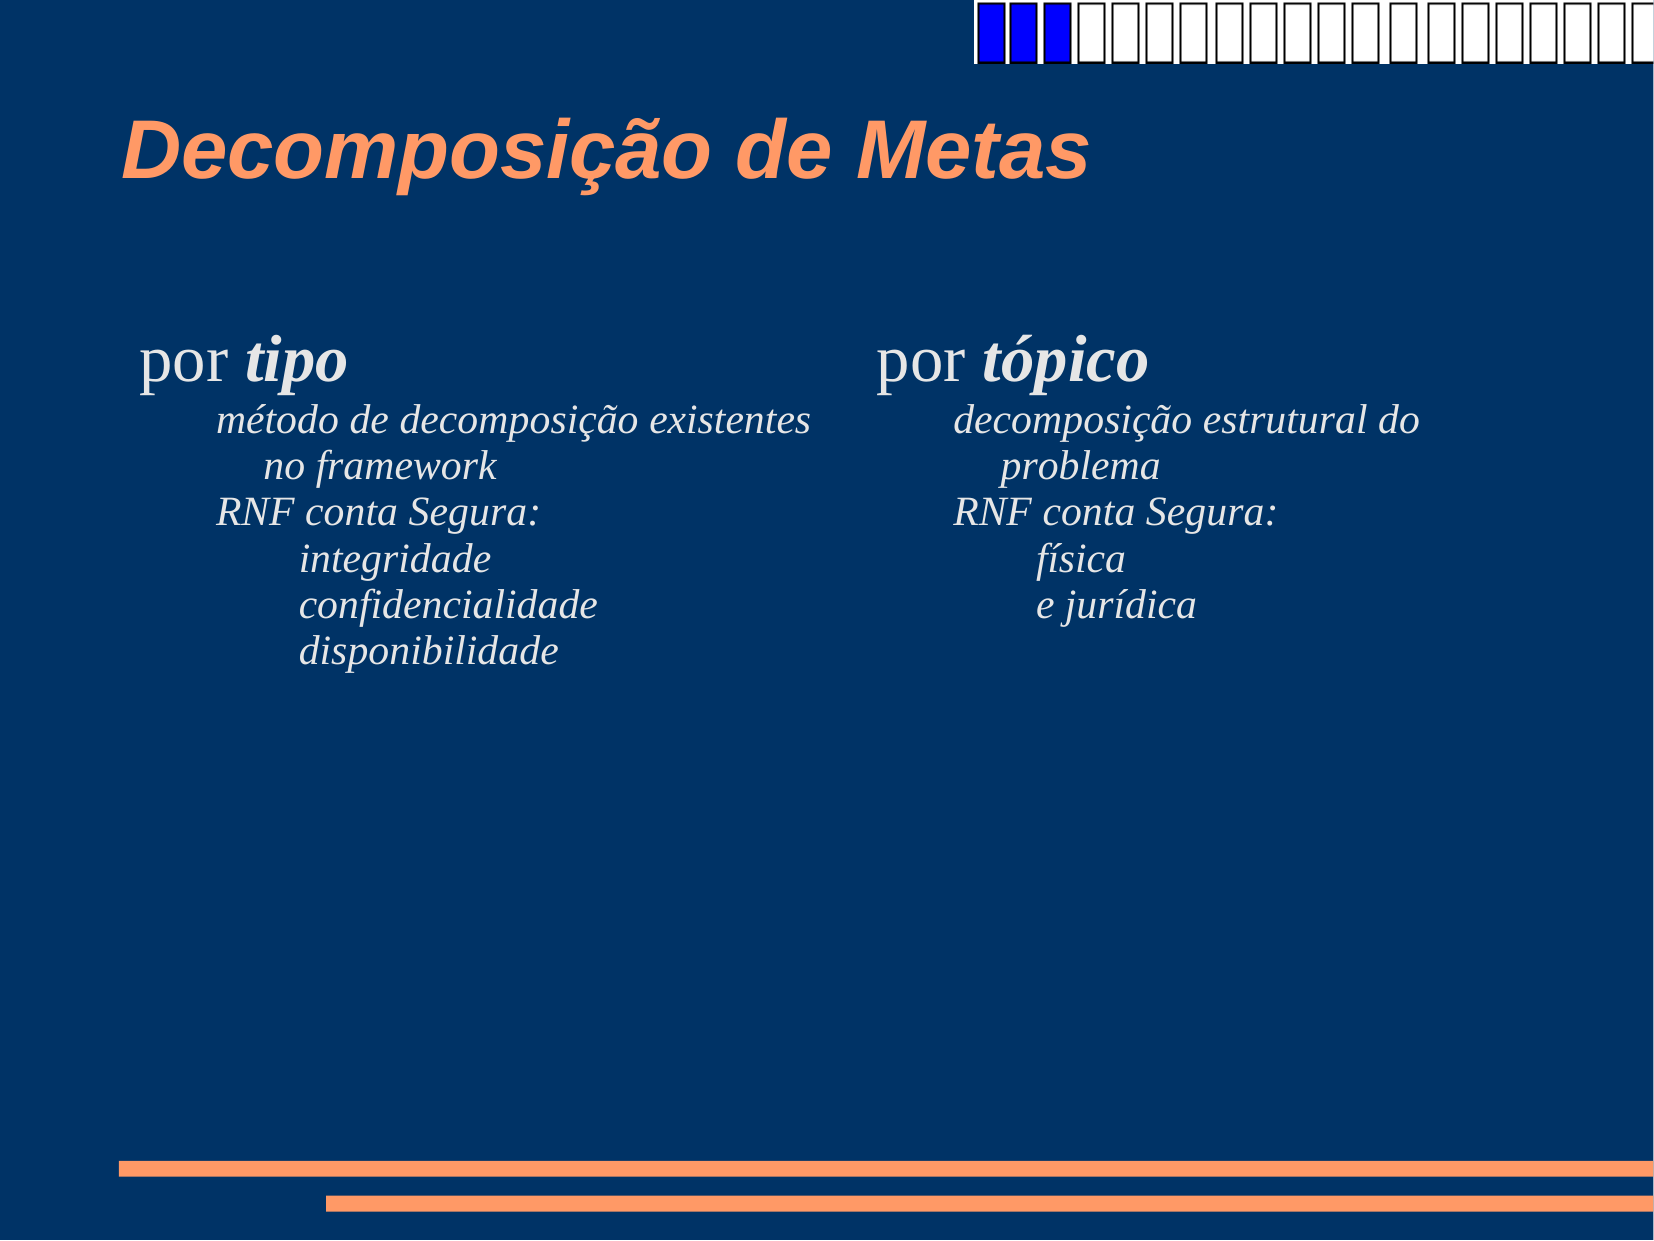

# Decomposição de Metas
por tipo
método de decomposição existentes no framework
RNF conta Segura:
integridade
confidencialidade
disponibilidade
por tópico
decomposição estrutural do problema
RNF conta Segura:
física
e jurídica